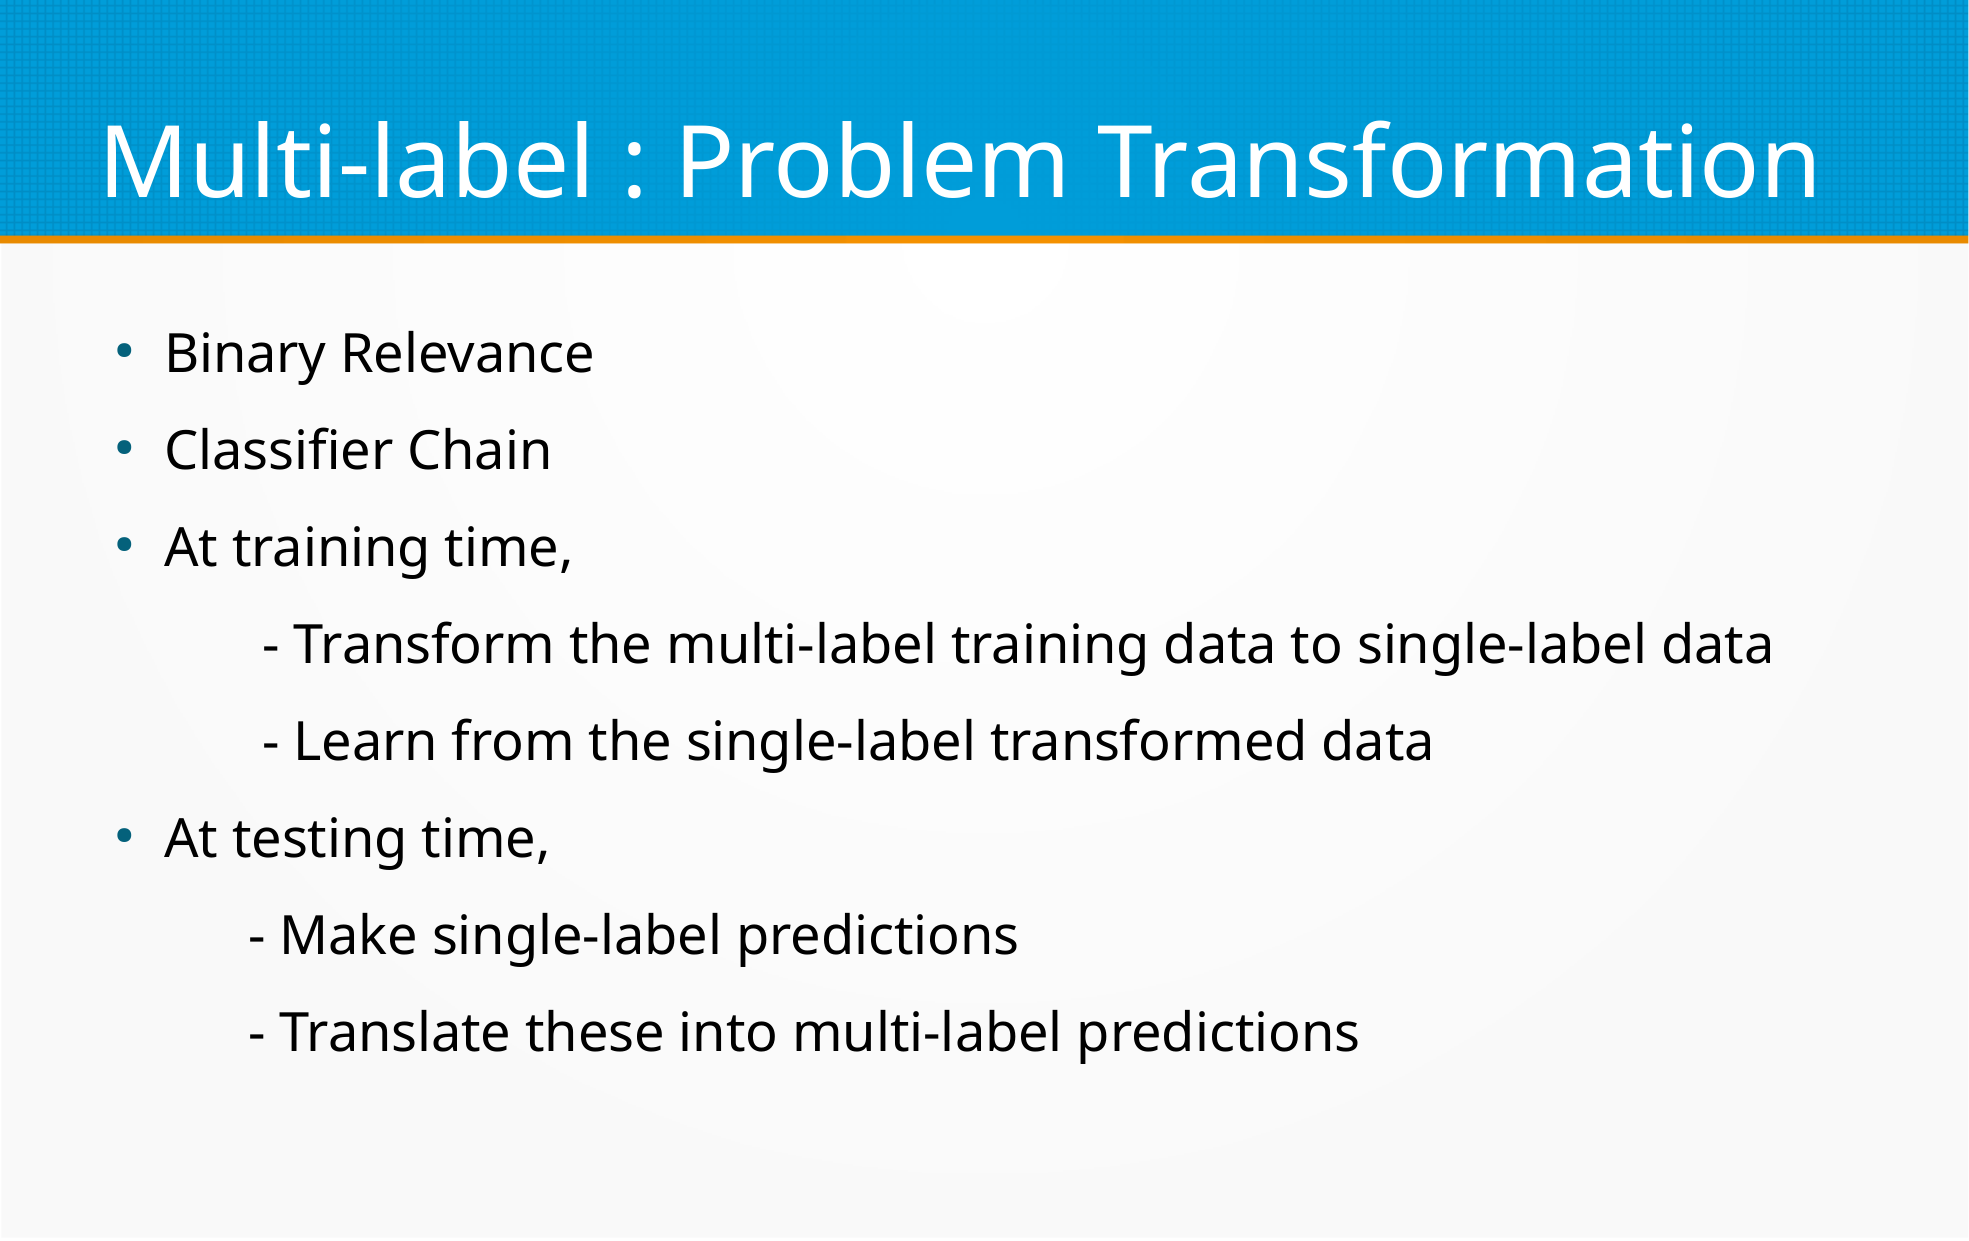

# Multi-label : Problem Transformation
Binary Relevance
Classifier Chain
At training time,
 - Transform the multi-label training data to single-label data
 - Learn from the single-label transformed data
At testing time,
 - Make single-label predictions
 - Translate these into multi-label predictions